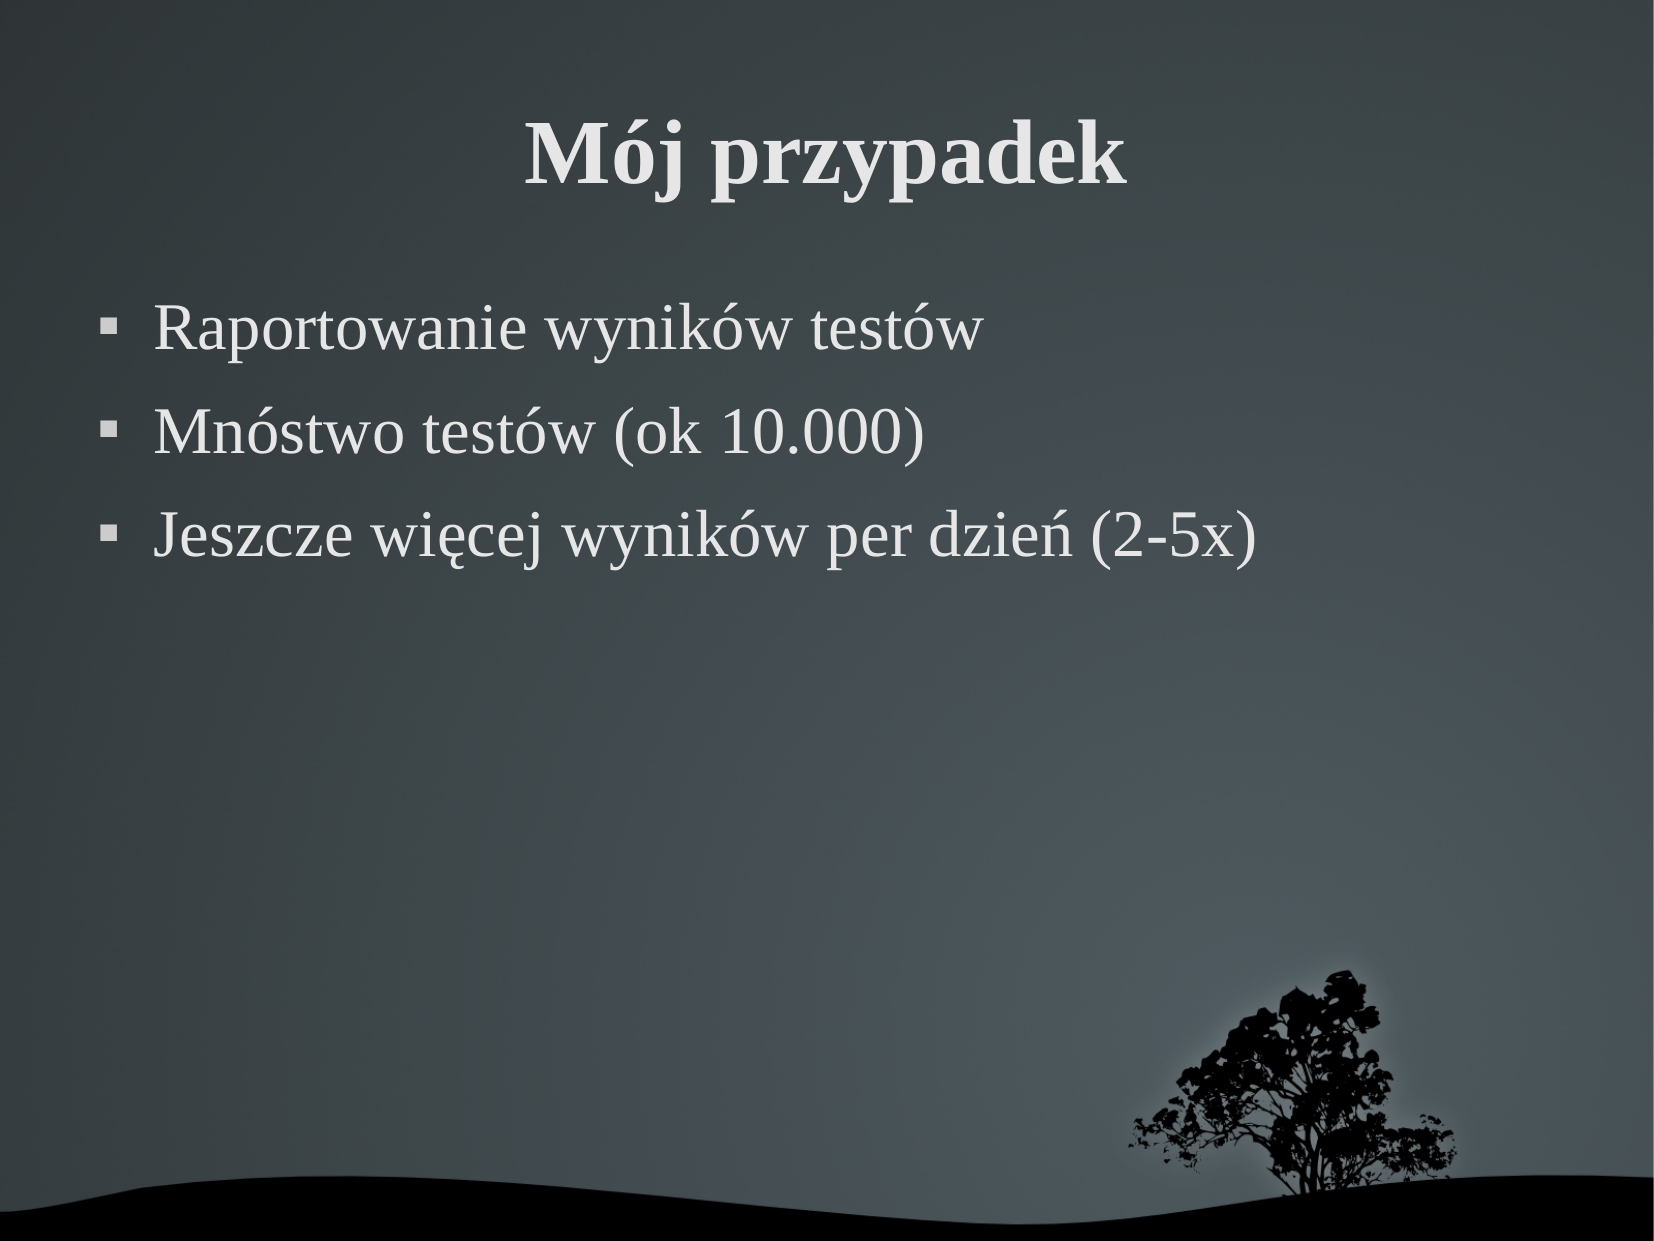

# Mój przypadek
Raportowanie wyników testów
Mnóstwo testów (ok 10.000)
Jeszcze więcej wyników per dzień (2-5x)